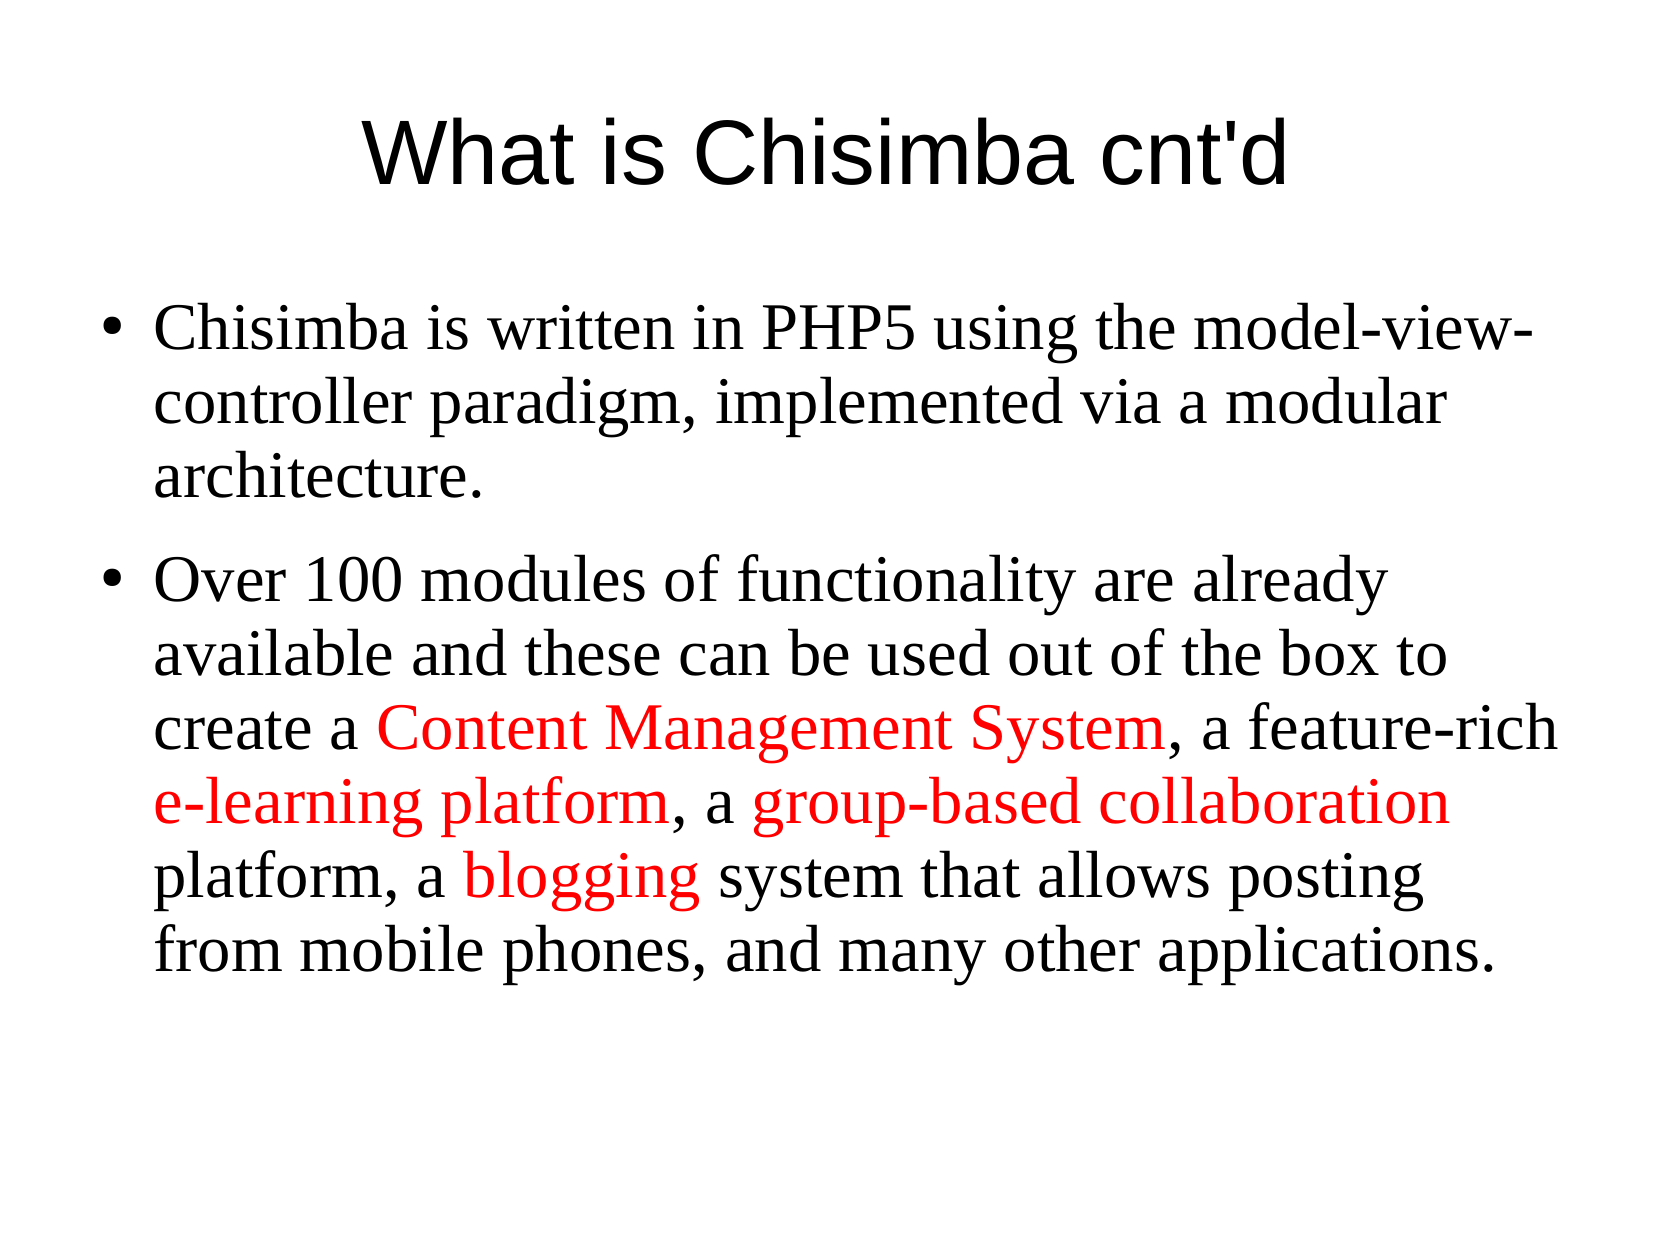

# What is Chisimba cnt'd
Chisimba is written in PHP5 using the model-view-controller paradigm, implemented via a modular architecture.
Over 100 modules of functionality are already available and these can be used out of the box to create a Content Management System, a feature-rich e-learning platform, a group-based collaboration platform, a blogging system that allows posting from mobile phones, and many other applications.